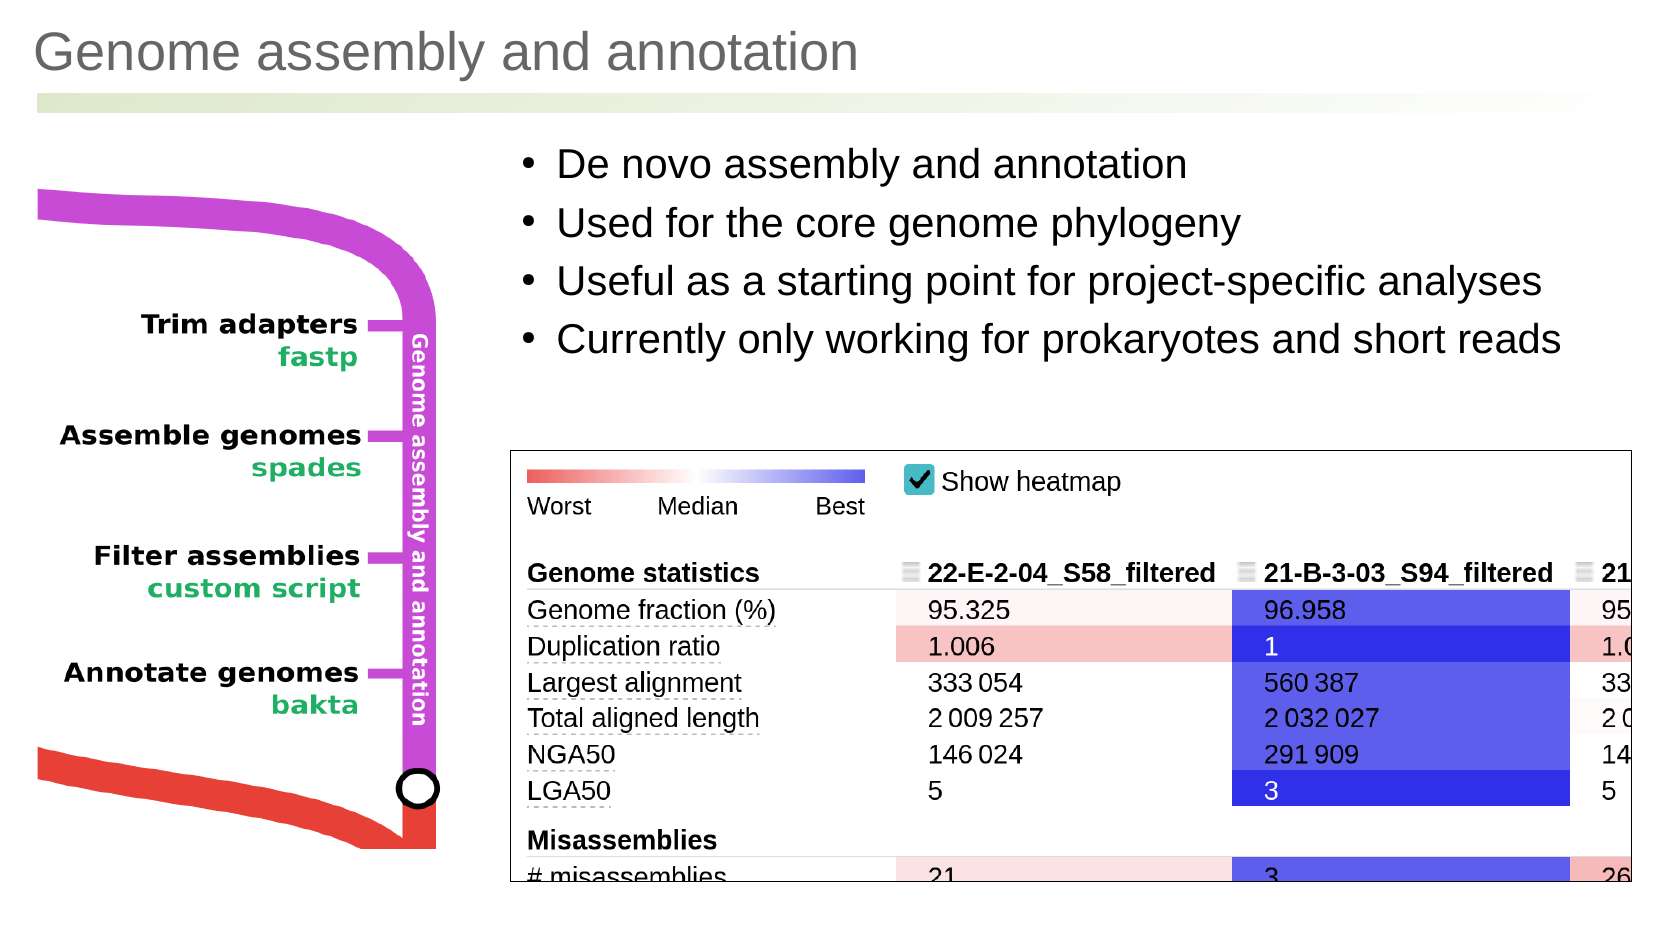

Genome assembly and annotation
De novo assembly and annotation
Used for the core genome phylogeny
Useful as a starting point for project-specific analyses
Currently only working for prokaryotes and short reads